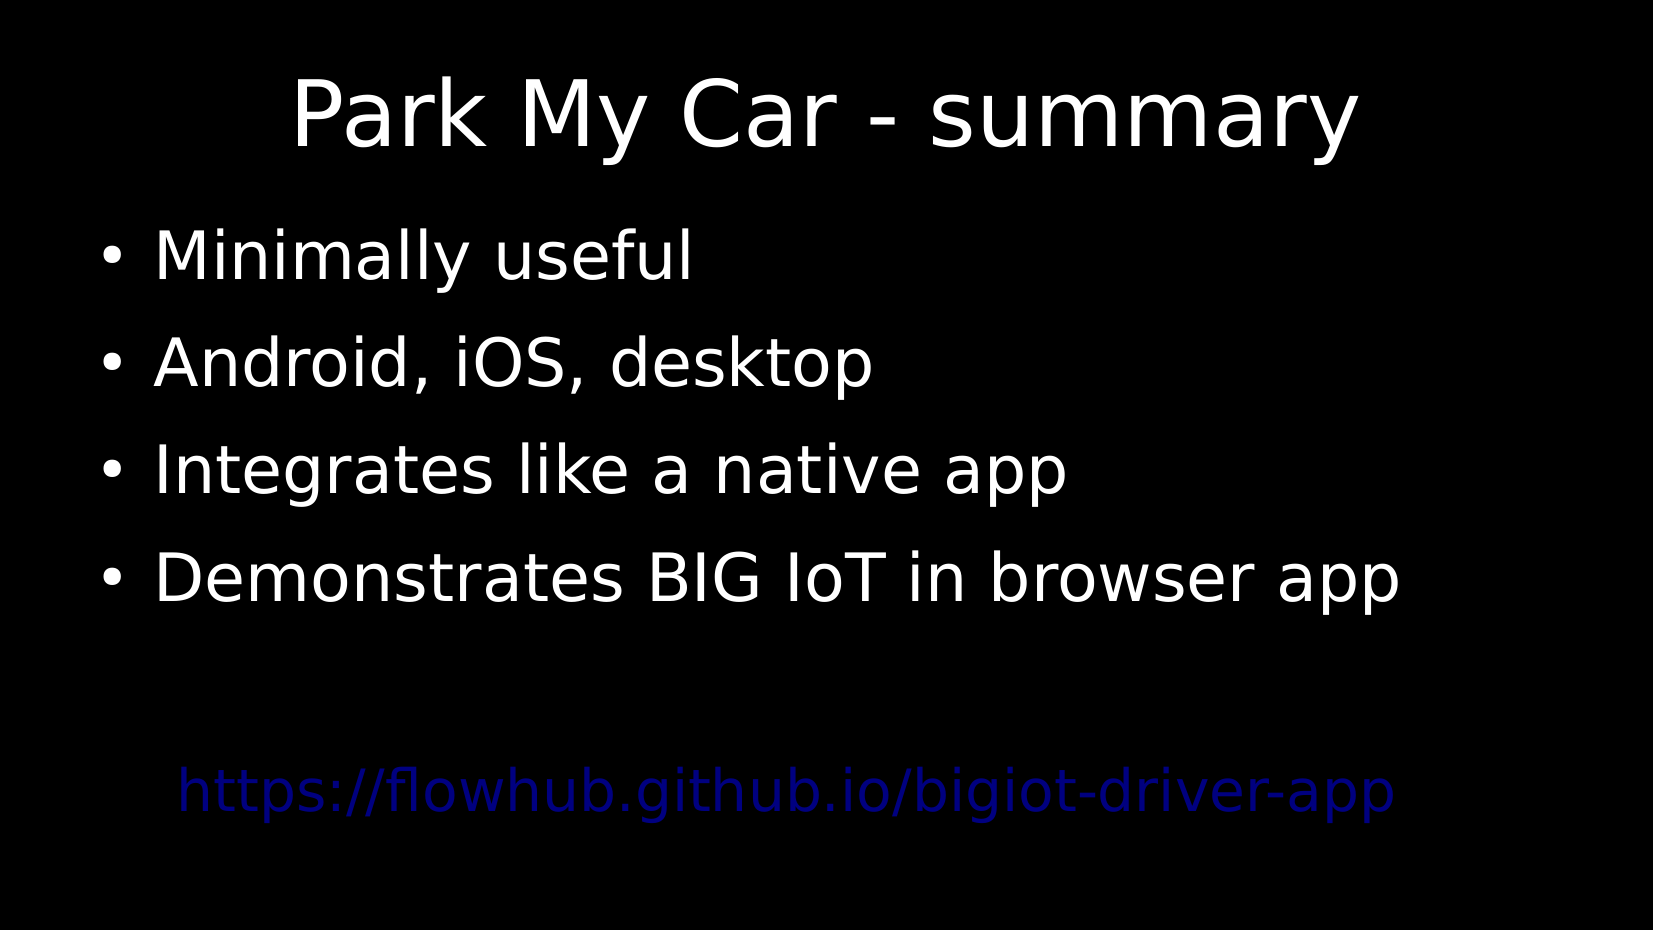

# Park My Car - summary
Minimally useful
Android, iOS, desktop
Integrates like a native app
Demonstrates BIG IoT in browser app
https://flowhub.github.io/bigiot-driver-app